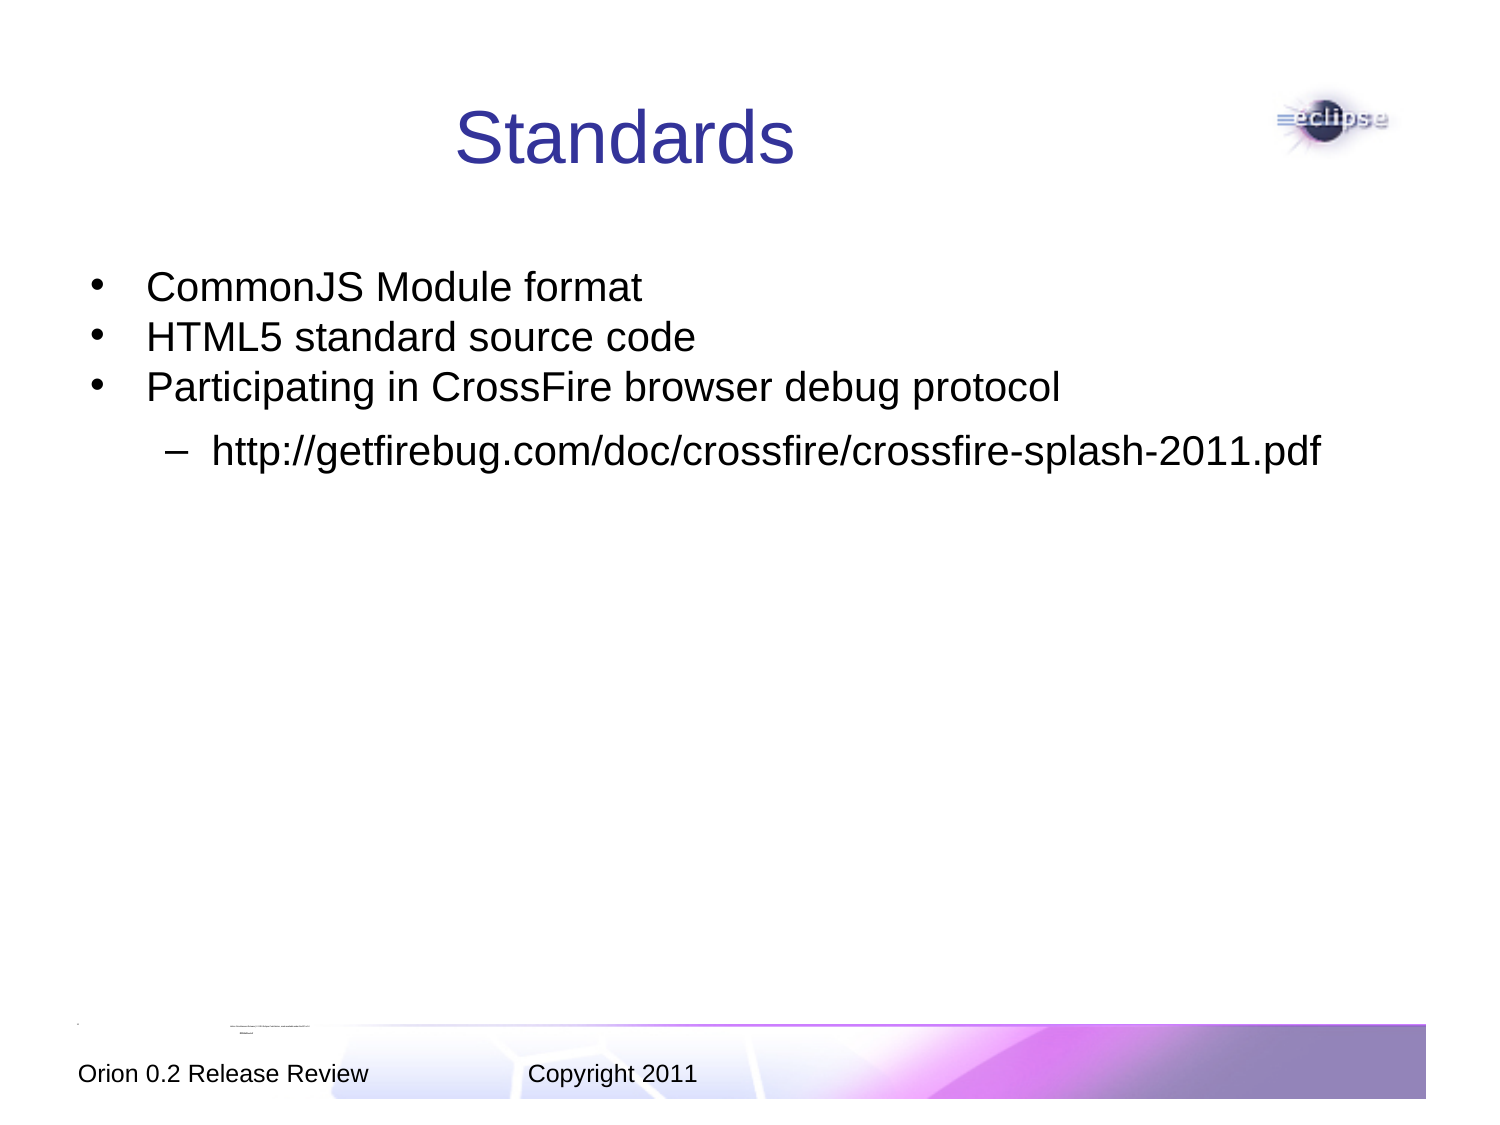

# Standards
CommonJS Module format
HTML5 standard source code
Participating in CrossFire browser debug protocol
http://getfirebug.com/doc/crossfire/crossfire-splash-2011.pdf
12
Copyright 2011